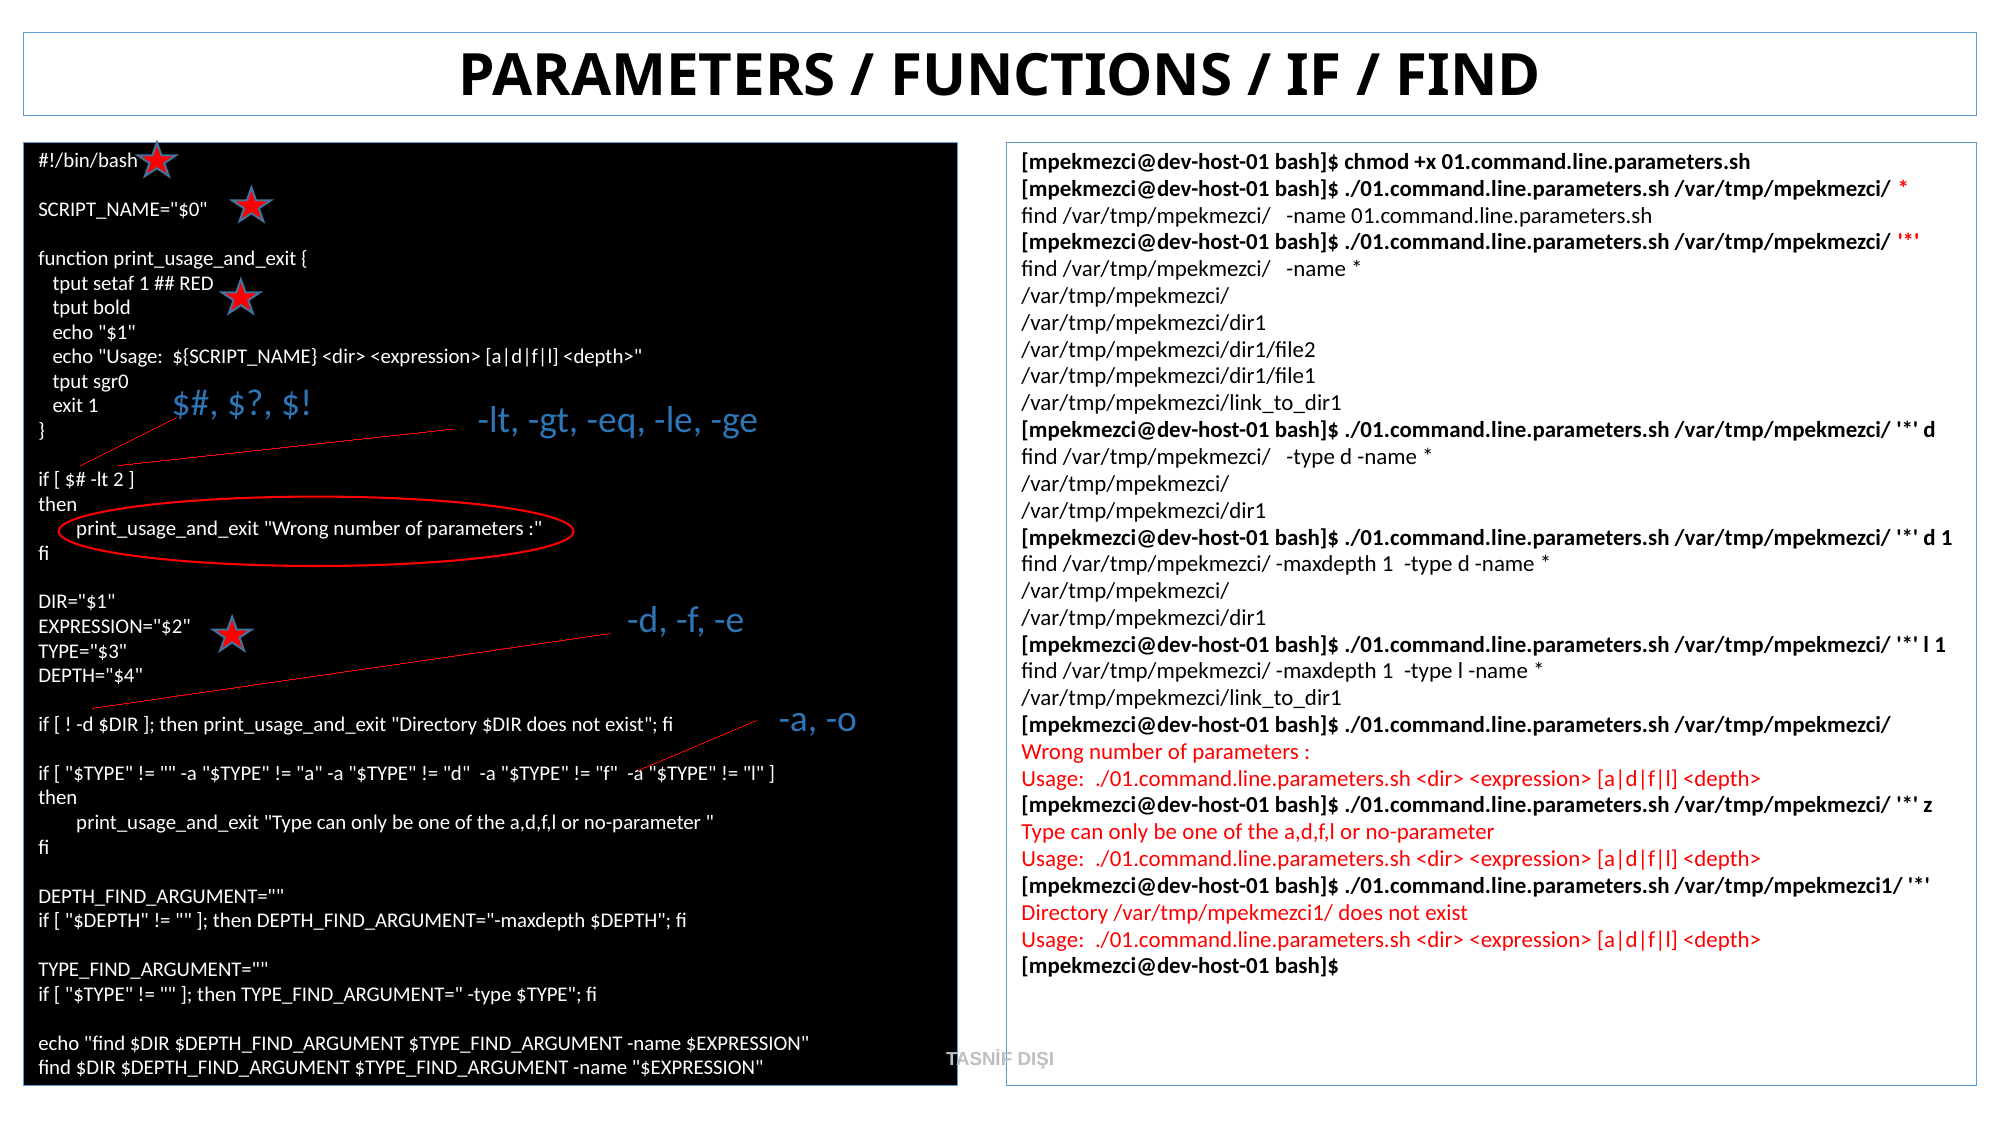

# PARAMETERS / FUNCTIONS / IF / FIND
#!/bin/bash
SCRIPT_NAME="$0"
function print_usage_and_exit {
 tput setaf 1 ## RED
 tput bold
 echo "$1"
 echo "Usage: ${SCRIPT_NAME} <dir> <expression> [a|d|f|l] <depth>"
 tput sgr0
 exit 1
}
if [ $# -lt 2 ]
then
 print_usage_and_exit "Wrong number of parameters :"
fi
DIR="$1"
EXPRESSION="$2"
TYPE="$3"
DEPTH="$4"
if [ ! -d $DIR ]; then print_usage_and_exit "Directory $DIR does not exist"; fi
if [ "$TYPE" != "" -a "$TYPE" != "a" -a "$TYPE" != "d" -a "$TYPE" != "f" -a "$TYPE" != "l" ]
then
 print_usage_and_exit "Type can only be one of the a,d,f,l or no-parameter "
fi
DEPTH_FIND_ARGUMENT=""
if [ "$DEPTH" != "" ]; then DEPTH_FIND_ARGUMENT="-maxdepth $DEPTH"; fi
TYPE_FIND_ARGUMENT=""
if [ "$TYPE" != "" ]; then TYPE_FIND_ARGUMENT=" -type $TYPE"; fi
echo "find $DIR $DEPTH_FIND_ARGUMENT $TYPE_FIND_ARGUMENT -name $EXPRESSION"
find $DIR $DEPTH_FIND_ARGUMENT $TYPE_FIND_ARGUMENT -name "$EXPRESSION"
[mpekmezci@dev-host-01 bash]$ chmod +x 01.command.line.parameters.sh
[mpekmezci@dev-host-01 bash]$ ./01.command.line.parameters.sh /var/tmp/mpekmezci/ *
find /var/tmp/mpekmezci/ -name 01.command.line.parameters.sh
[mpekmezci@dev-host-01 bash]$ ./01.command.line.parameters.sh /var/tmp/mpekmezci/ '*'
find /var/tmp/mpekmezci/ -name *
/var/tmp/mpekmezci/
/var/tmp/mpekmezci/dir1
/var/tmp/mpekmezci/dir1/file2
/var/tmp/mpekmezci/dir1/file1
/var/tmp/mpekmezci/link_to_dir1
[mpekmezci@dev-host-01 bash]$ ./01.command.line.parameters.sh /var/tmp/mpekmezci/ '*' d
find /var/tmp/mpekmezci/ -type d -name *
/var/tmp/mpekmezci/
/var/tmp/mpekmezci/dir1
[mpekmezci@dev-host-01 bash]$ ./01.command.line.parameters.sh /var/tmp/mpekmezci/ '*' d 1
find /var/tmp/mpekmezci/ -maxdepth 1 -type d -name *
/var/tmp/mpekmezci/
/var/tmp/mpekmezci/dir1
[mpekmezci@dev-host-01 bash]$ ./01.command.line.parameters.sh /var/tmp/mpekmezci/ '*' l 1
find /var/tmp/mpekmezci/ -maxdepth 1 -type l -name *
/var/tmp/mpekmezci/link_to_dir1
[mpekmezci@dev-host-01 bash]$ ./01.command.line.parameters.sh /var/tmp/mpekmezci/
Wrong number of parameters :
Usage: ./01.command.line.parameters.sh <dir> <expression> [a|d|f|l] <depth>
[mpekmezci@dev-host-01 bash]$ ./01.command.line.parameters.sh /var/tmp/mpekmezci/ '*' z
Type can only be one of the a,d,f,l or no-parameter
Usage: ./01.command.line.parameters.sh <dir> <expression> [a|d|f|l] <depth>
[mpekmezci@dev-host-01 bash]$ ./01.command.line.parameters.sh /var/tmp/mpekmezci1/ '*'
Directory /var/tmp/mpekmezci1/ does not exist
Usage: ./01.command.line.parameters.sh <dir> <expression> [a|d|f|l] <depth>
[mpekmezci@dev-host-01 bash]$
$#, $?, $!
-lt, -gt, -eq, -le, -ge
-d, -f, -e
-a, -o
TASNİF DIŞI